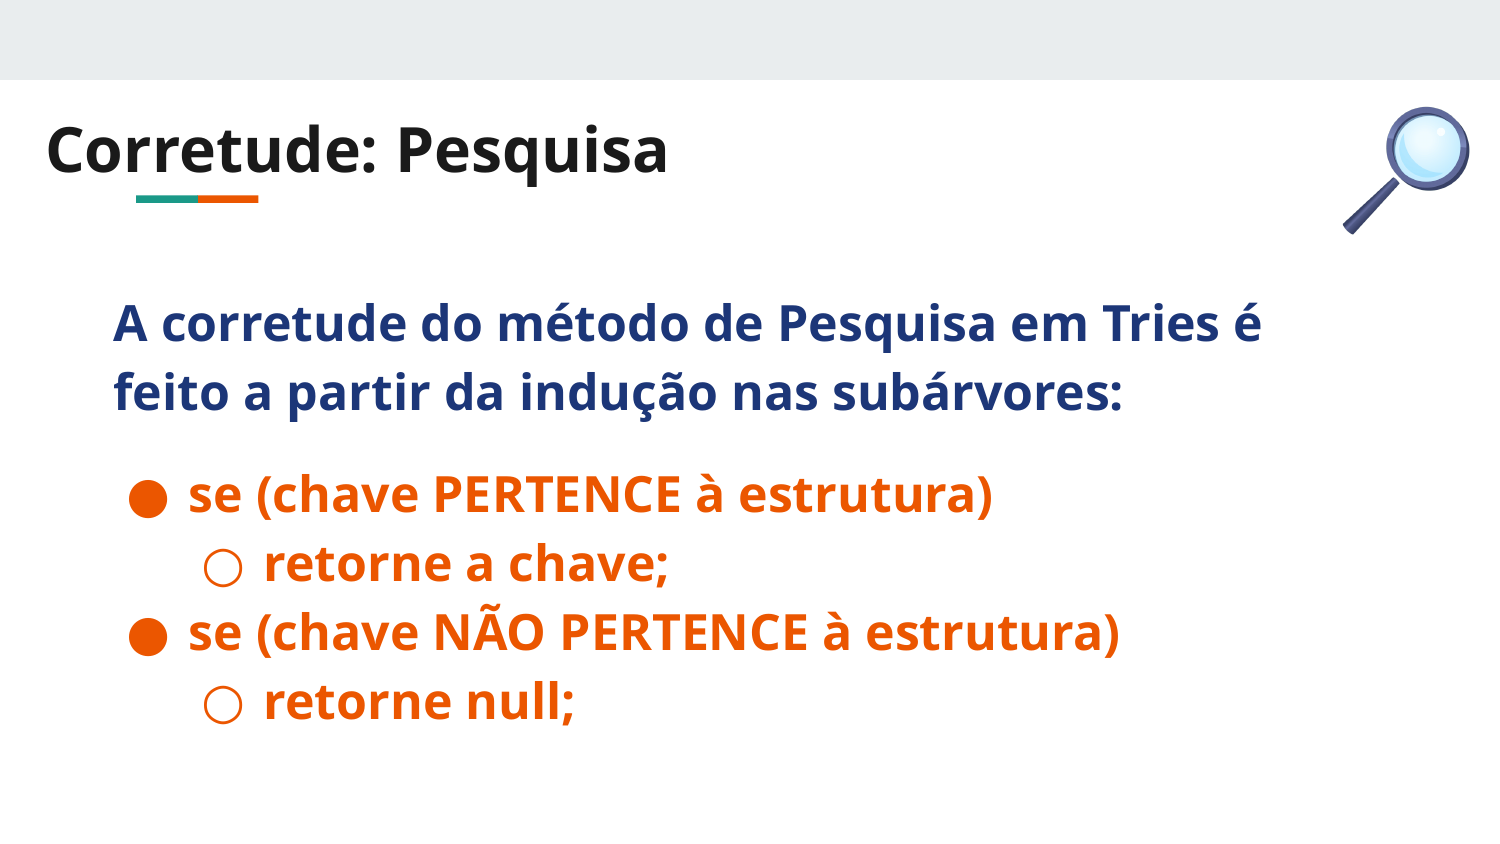

# Corretude: Pesquisa
A corretude do método de Pesquisa em Tries é feito a partir da indução nas subárvores:
se (chave PERTENCE à estrutura)
retorne a chave;
se (chave NÃO PERTENCE à estrutura)
retorne null;